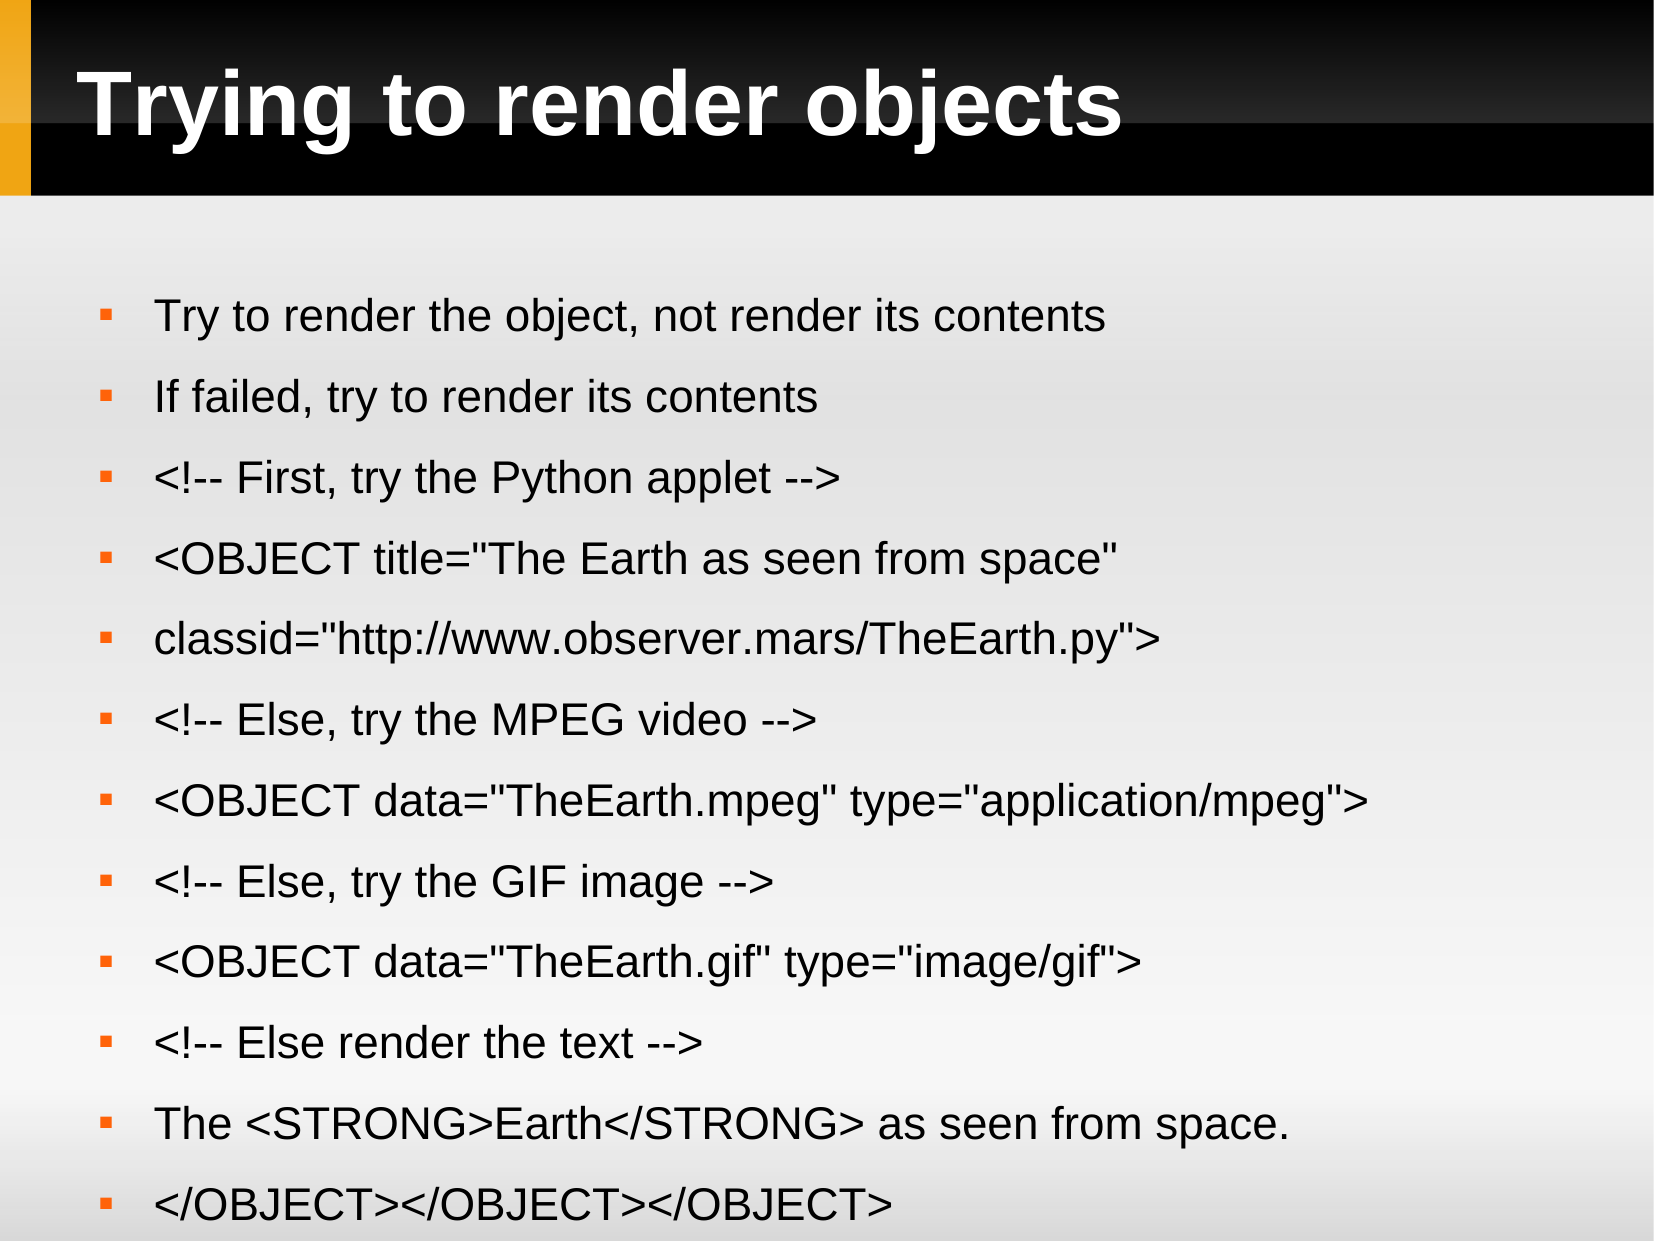

# Trying to render objects
Try to render the object, not render its contents
If failed, try to render its contents
<!-- First, try the Python applet -->
<OBJECT title="The Earth as seen from space"
classid="http://www.observer.mars/TheEarth.py">
<!-- Else, try the MPEG video -->
<OBJECT data="TheEarth.mpeg" type="application/mpeg">
<!-- Else, try the GIF image -->
<OBJECT data="TheEarth.gif" type="image/gif">
<!-- Else render the text -->
The <STRONG>Earth</STRONG> as seen from space.
</OBJECT></OBJECT></OBJECT>